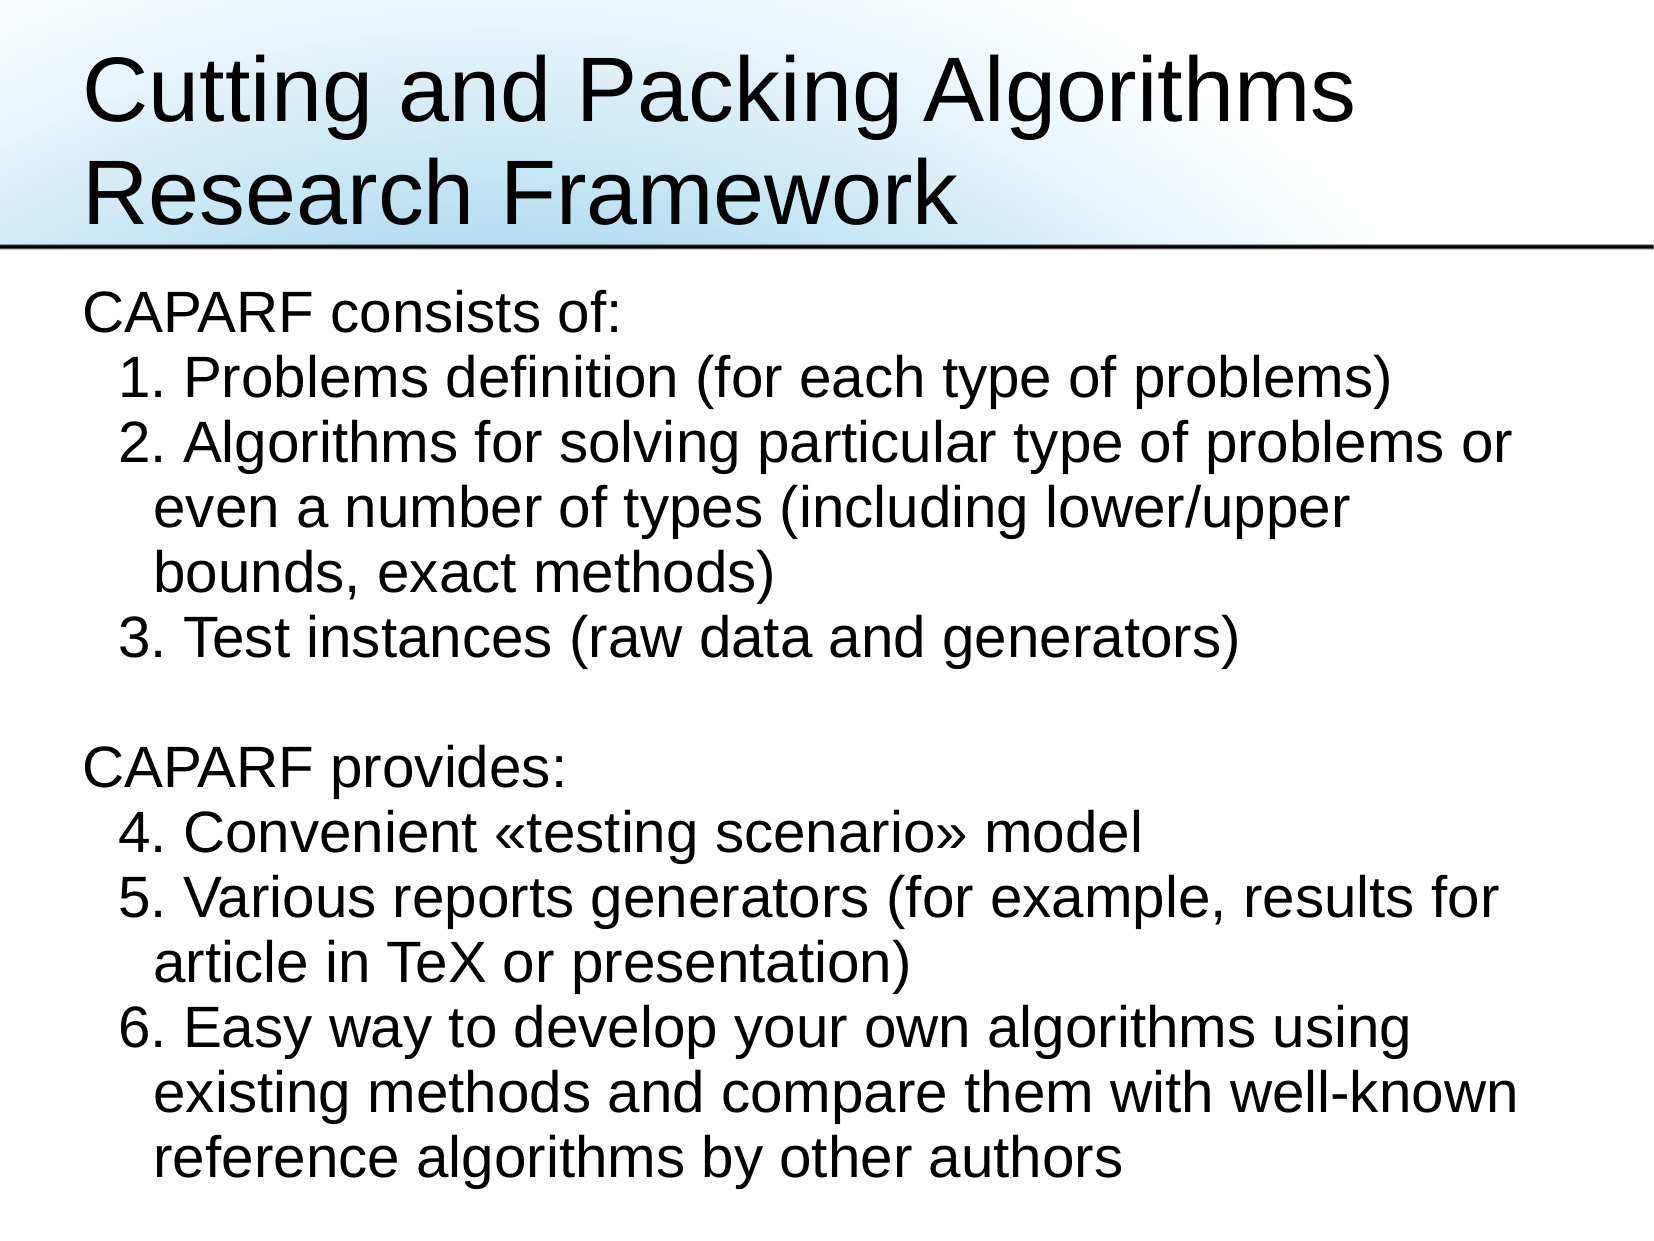

# Cutting and Packing Algorithms Research Framework
CAPARF consists of:
 Problems definition (for each type of problems)
 Algorithms for solving particular type of problems or even a number of types (including lower/upper bounds, exact methods)
 Test instances (raw data and generators)
CAPARF provides:
 Convenient «testing scenario» model
 Various reports generators (for example, results for article in TeX or presentation)
 Easy way to develop your own algorithms using existing methods and compare them with well-known reference algorithms by other authors